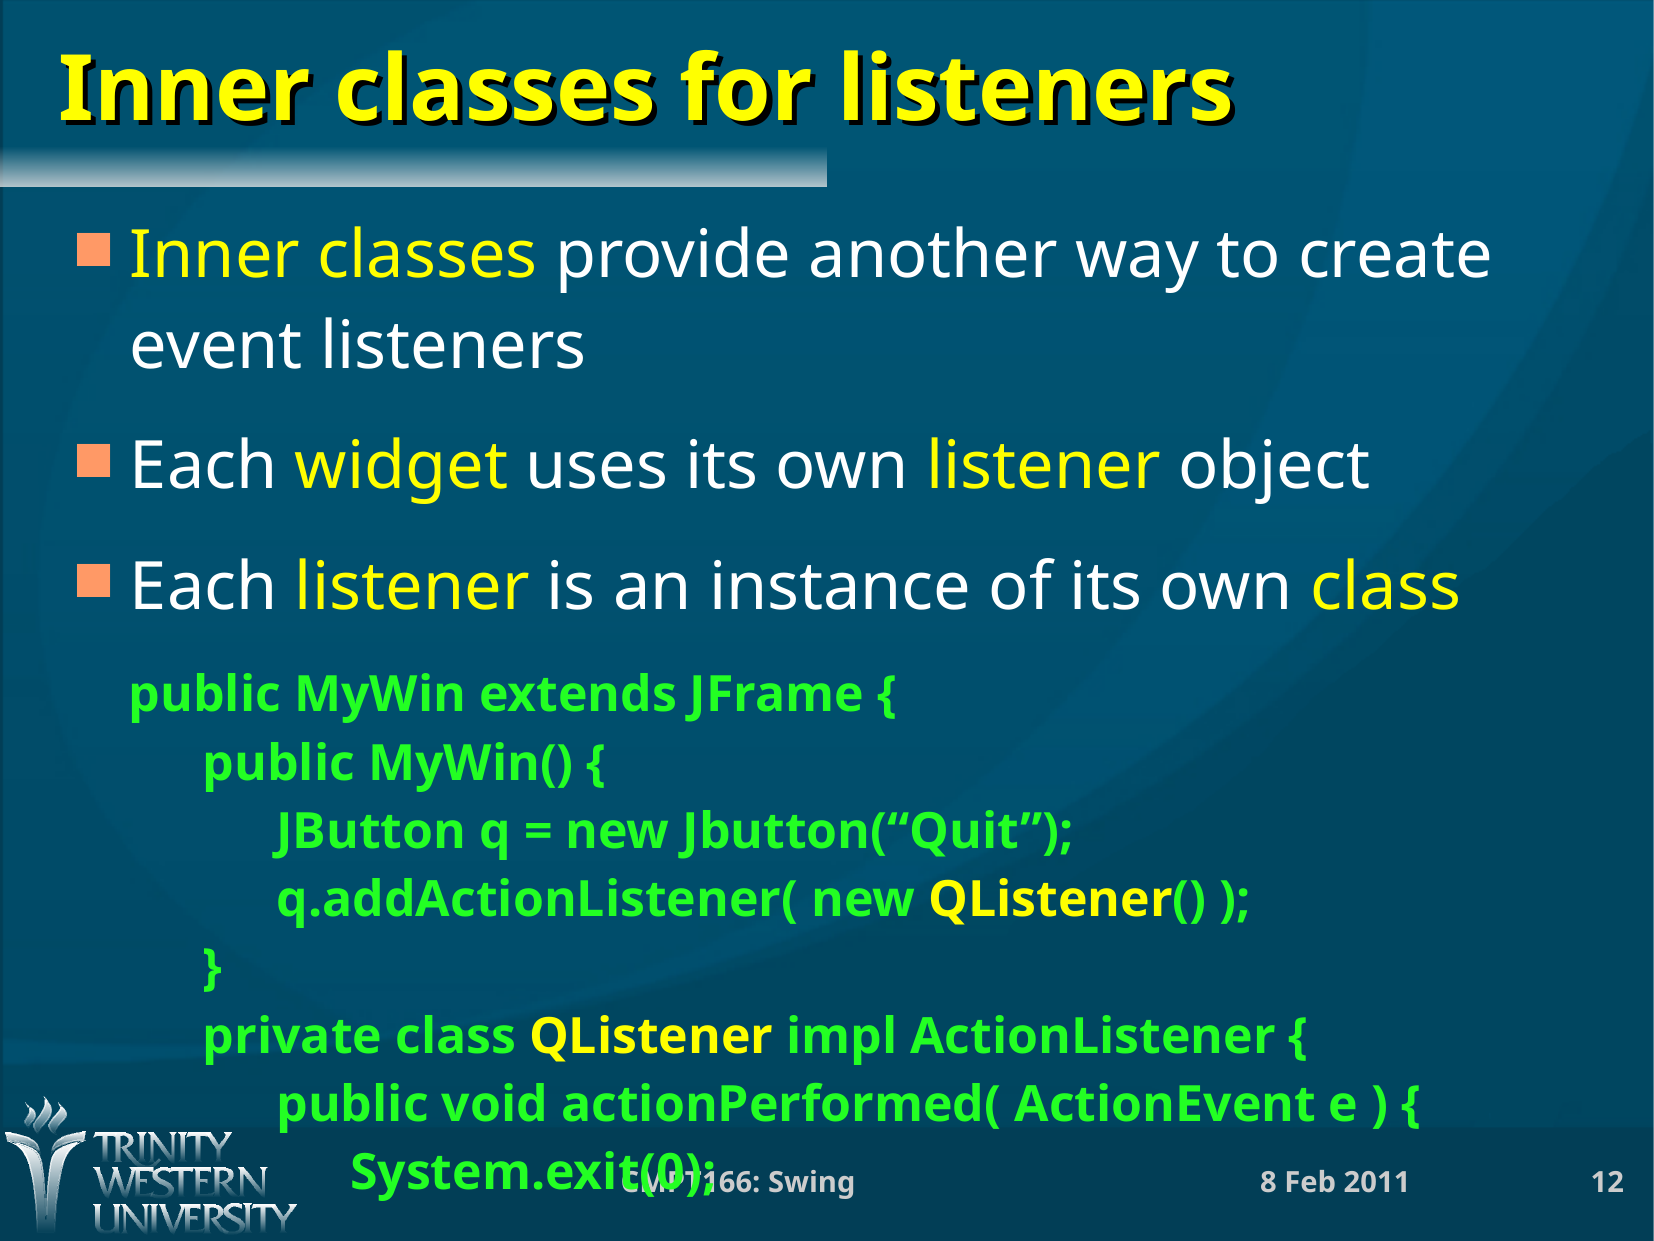

# Inner classes for listeners
Inner classes provide another way to create event listeners
Each widget uses its own listener object
Each listener is an instance of its own class
public MyWin extends JFrame {
	public MyWin() {
		JButton q = new Jbutton(“Quit”);
		q.addActionListener( new QListener() );
	}
	private class QListener impl ActionListener {
		public void actionPerformed( ActionEvent e ) {
			System.exit(0);
CMPT166: Swing
8 Feb 2011
12